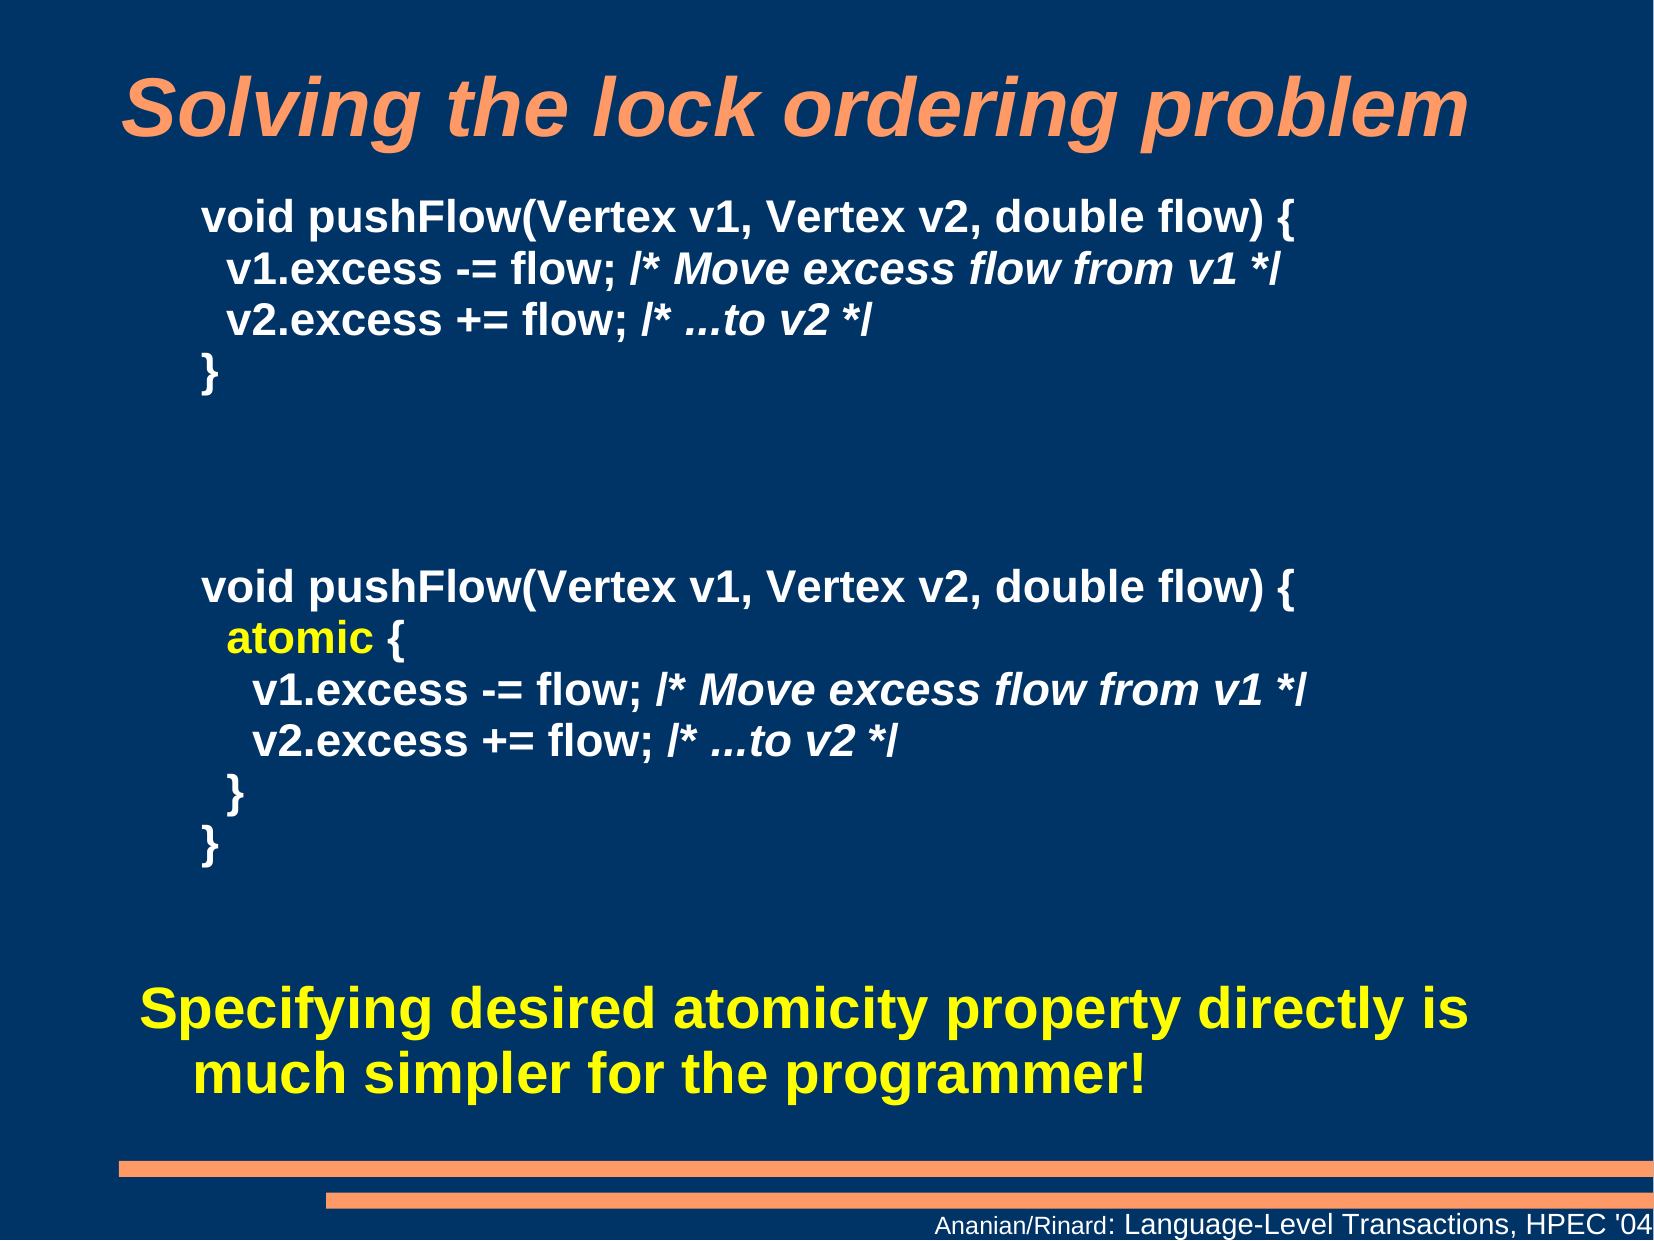

# Solving the lock ordering problem
void pushFlow(Vertex v1, Vertex v2, double flow) {
 v1.excess -= flow; /* Move excess flow from v1 */
 v2.excess += flow; /* ...to v2 */
}
void pushFlow(Vertex v1, Vertex v2, double flow) {
 atomic {
 v1.excess -= flow; /* Move excess flow from v1 */
 v2.excess += flow; /* ...to v2 */
 }
}
Specifying desired atomicity property directly is much simpler for the programmer!